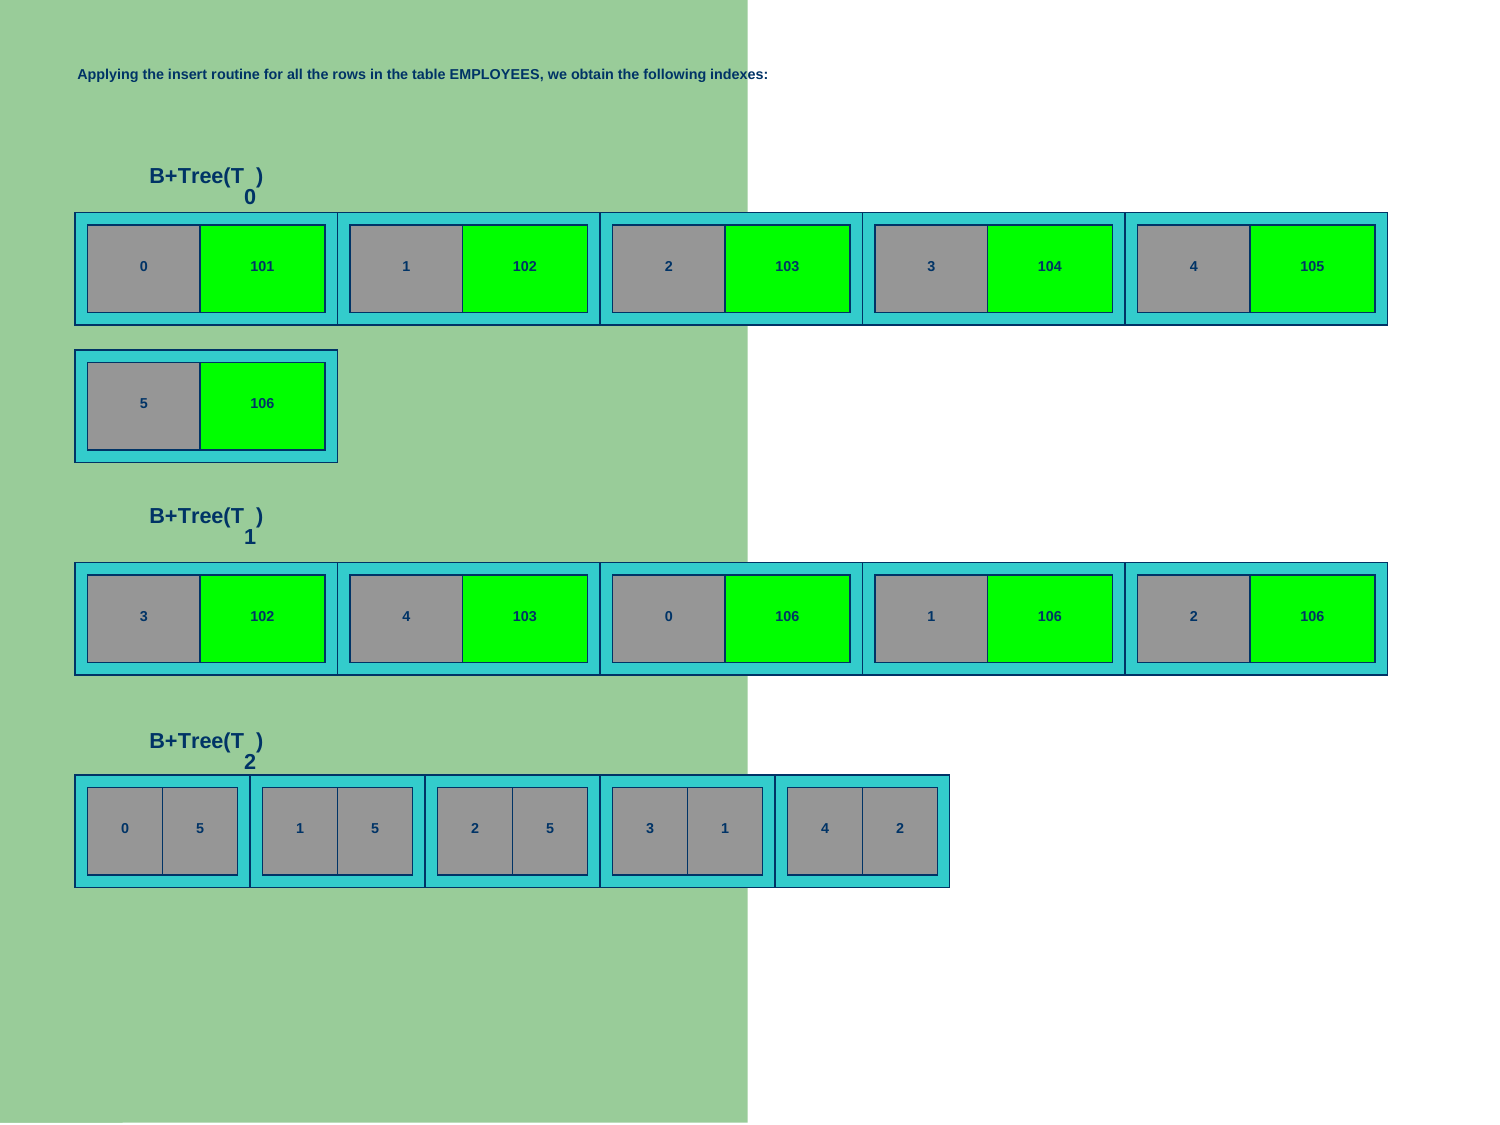

Applying the insert routine for all the rows in the table EMPLOYEES, we obtain the following indexes:
B+Tree(T0)
0
101
1
102
2
103
3
104
4
105
5
106
B+Tree(T1)
3
102
4
103
0
106
1
106
2
106
B+Tree(T2)
0
5
1
5
2
5
3
1
4
2